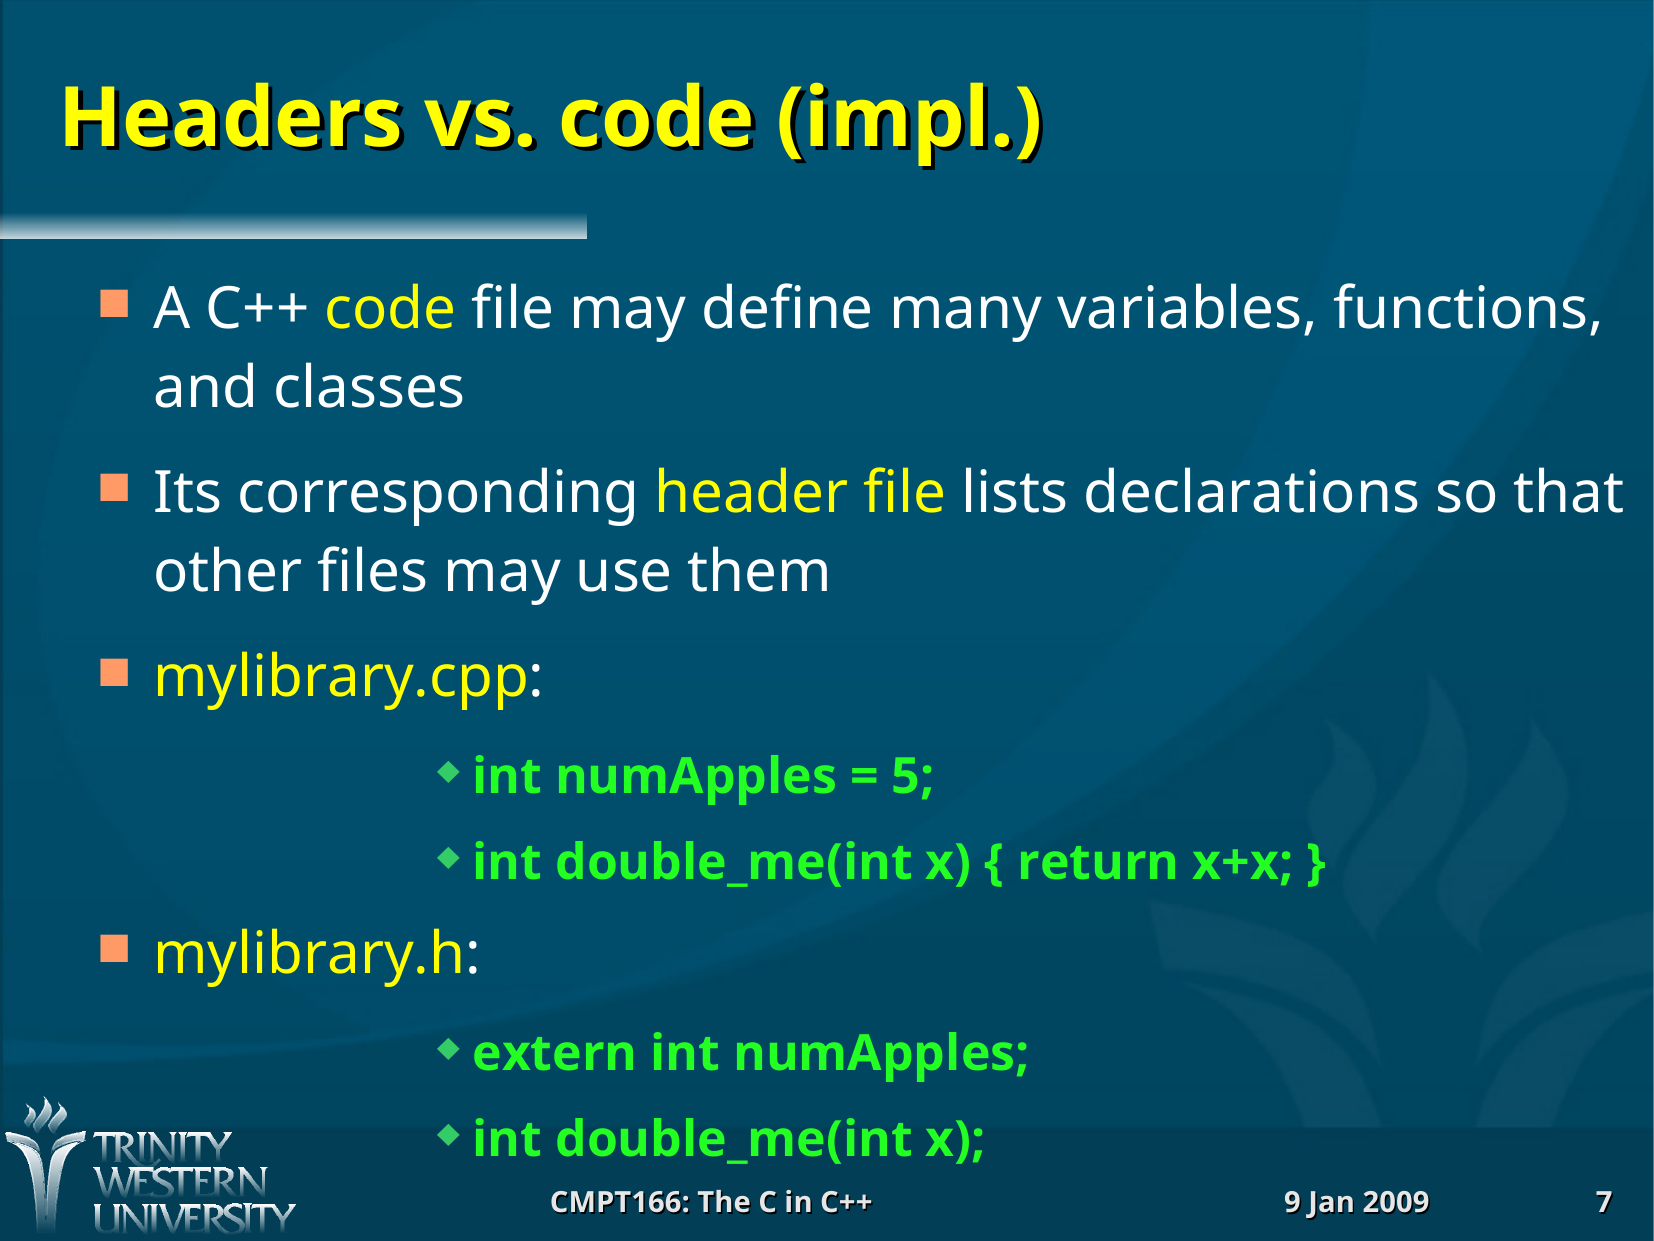

# Headers vs. code (impl.)
A C++ code file may define many variables, functions, and classes
Its corresponding header file lists declarations so that other files may use them
mylibrary.cpp:
int numApples = 5;
int double_me(int x) { return x+x; }
mylibrary.h:
extern int numApples;
int double_me(int x);
CMPT166: The C in C++
9 Jan 2009
7